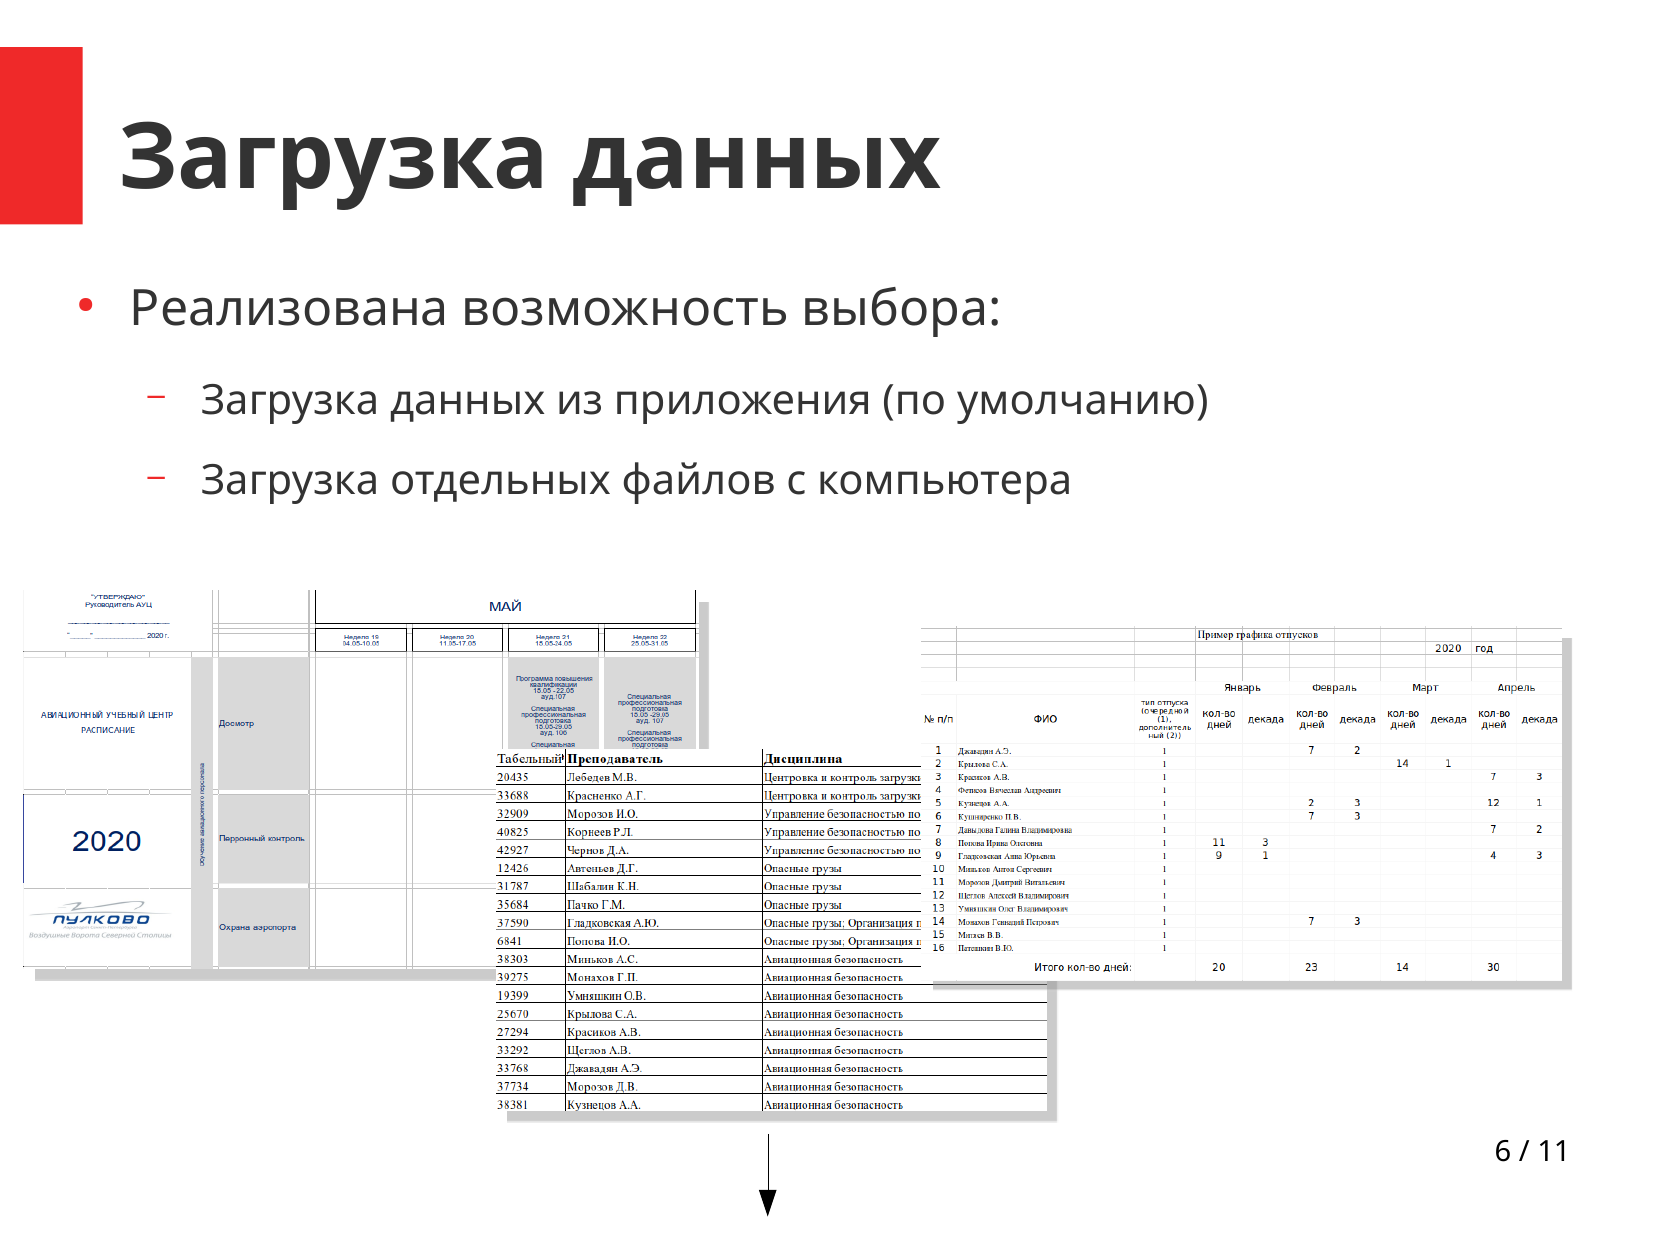

# Загрузка данных
Реализована возможность выбора:
Загрузка данных из приложения (по умолчанию)
Загрузка отдельных файлов с компьютера
6